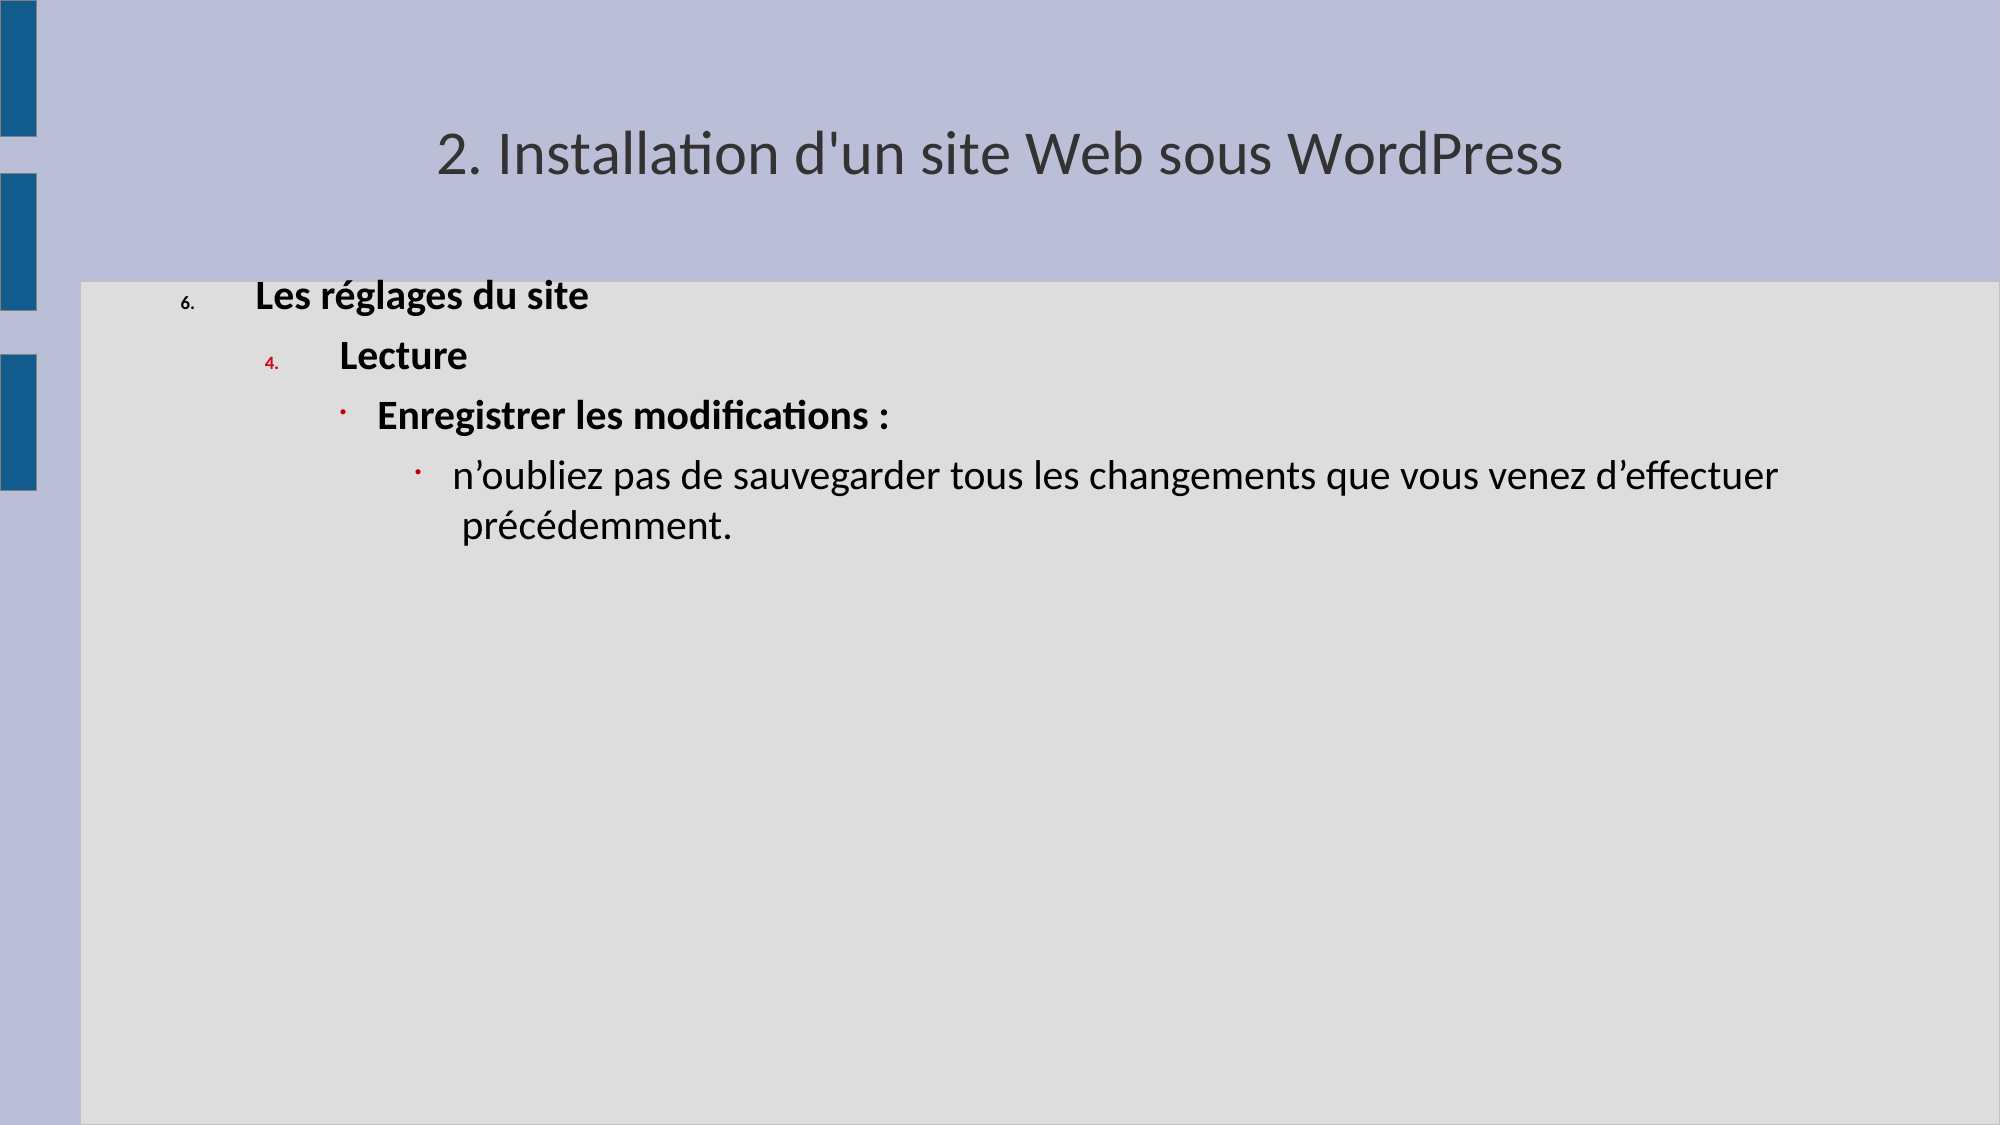

# 2. Installation d'un site Web sous WordPress
Les réglages du site
Lecture
Enregistrer les modifications :
n’oubliez pas de sauvegarder tous les changements que vous venez d’effectuer précédemment.